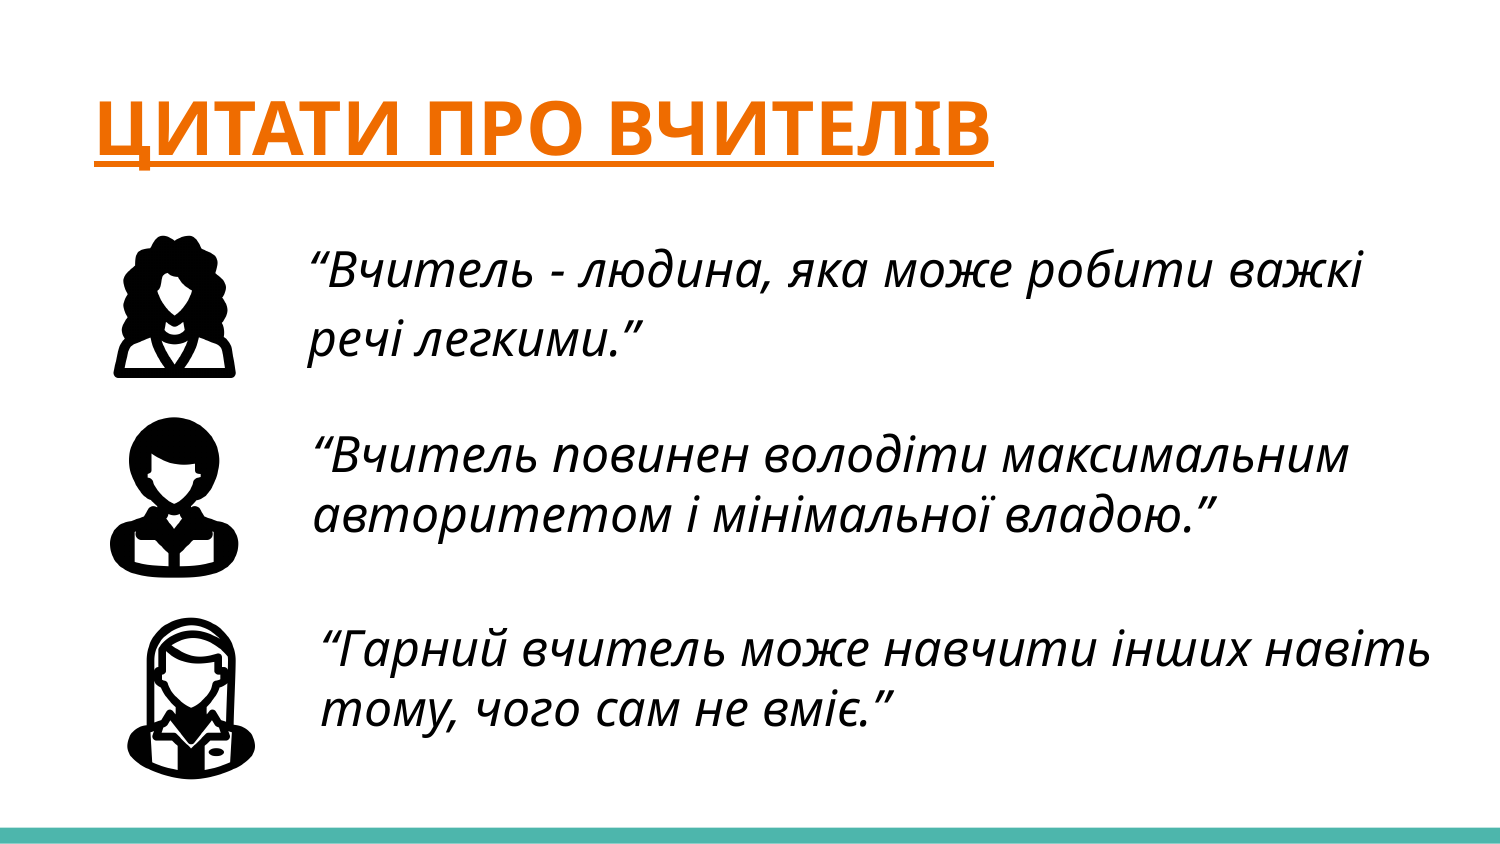

# ЦИТАТИ ПРО ВЧИТЕЛІВ
“Вчитель - людина, яка може робити важкі речі легкими.”
“Вчитель повинен володіти максимальним авторитетом і мінімальної владою.”
“Гарний вчитель може навчити інших навіть тому, чого сам не вміє.”